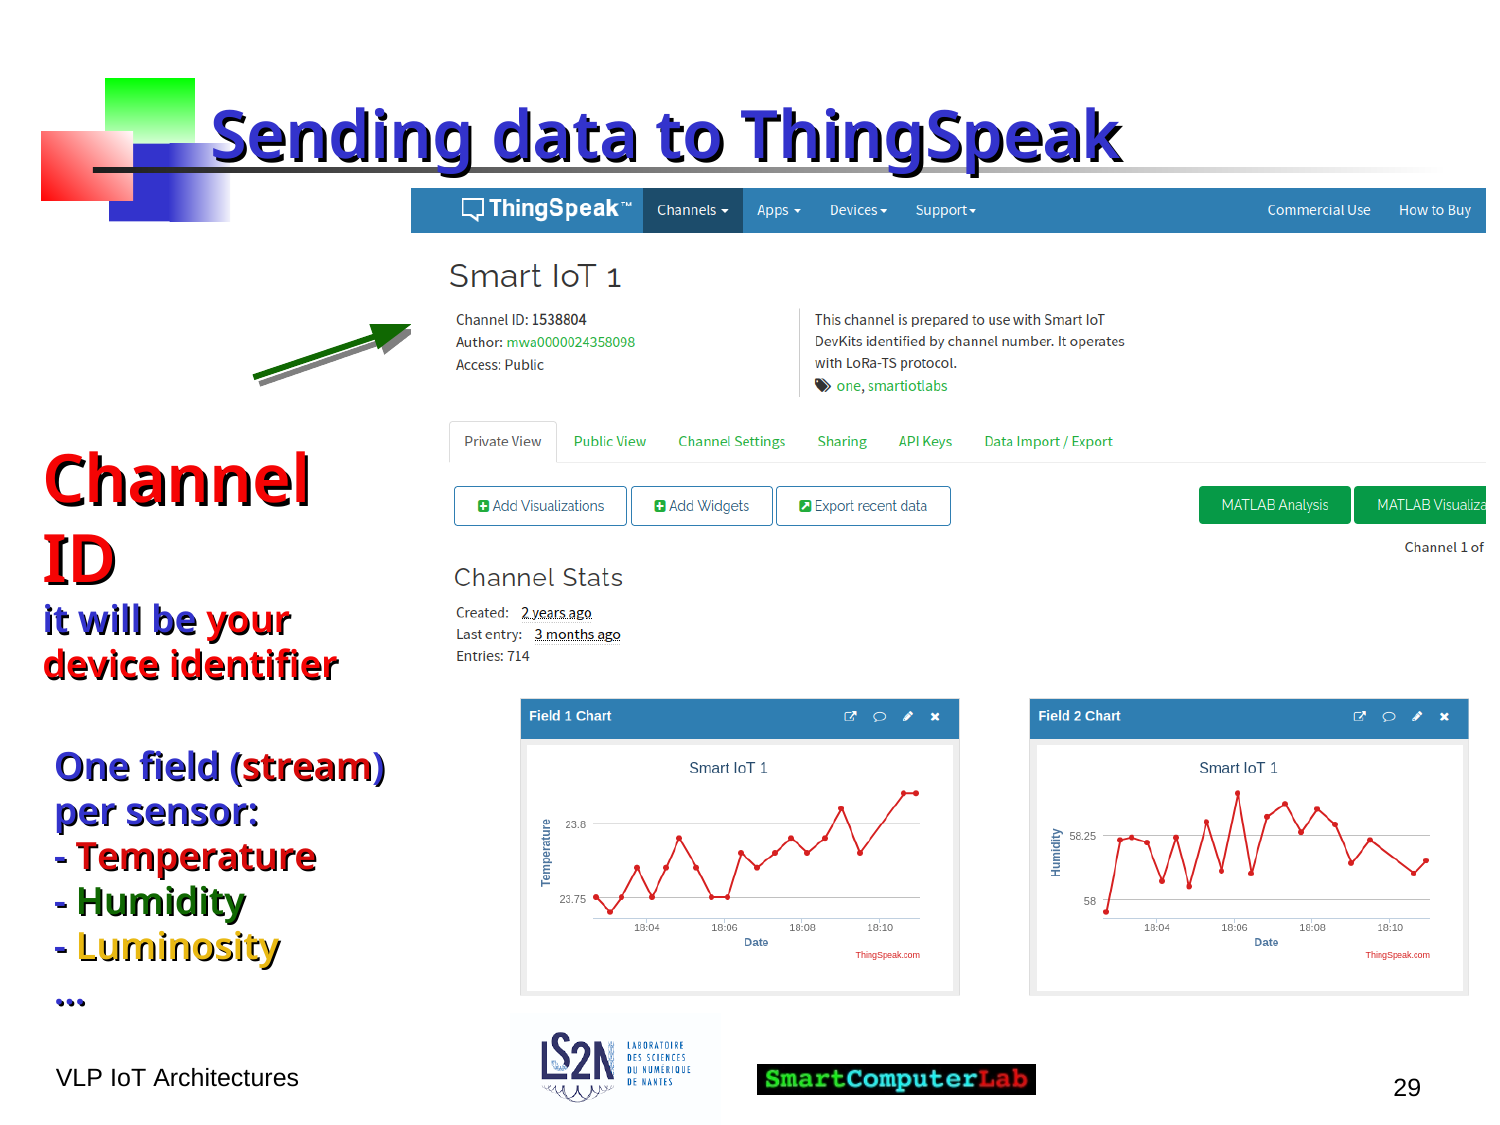

# Sending data to ThingSpeak
Channel ID
it will be your device identifier
One field (stream) per sensor:
- Temperature
- Humidity
- Luminosity
...
29